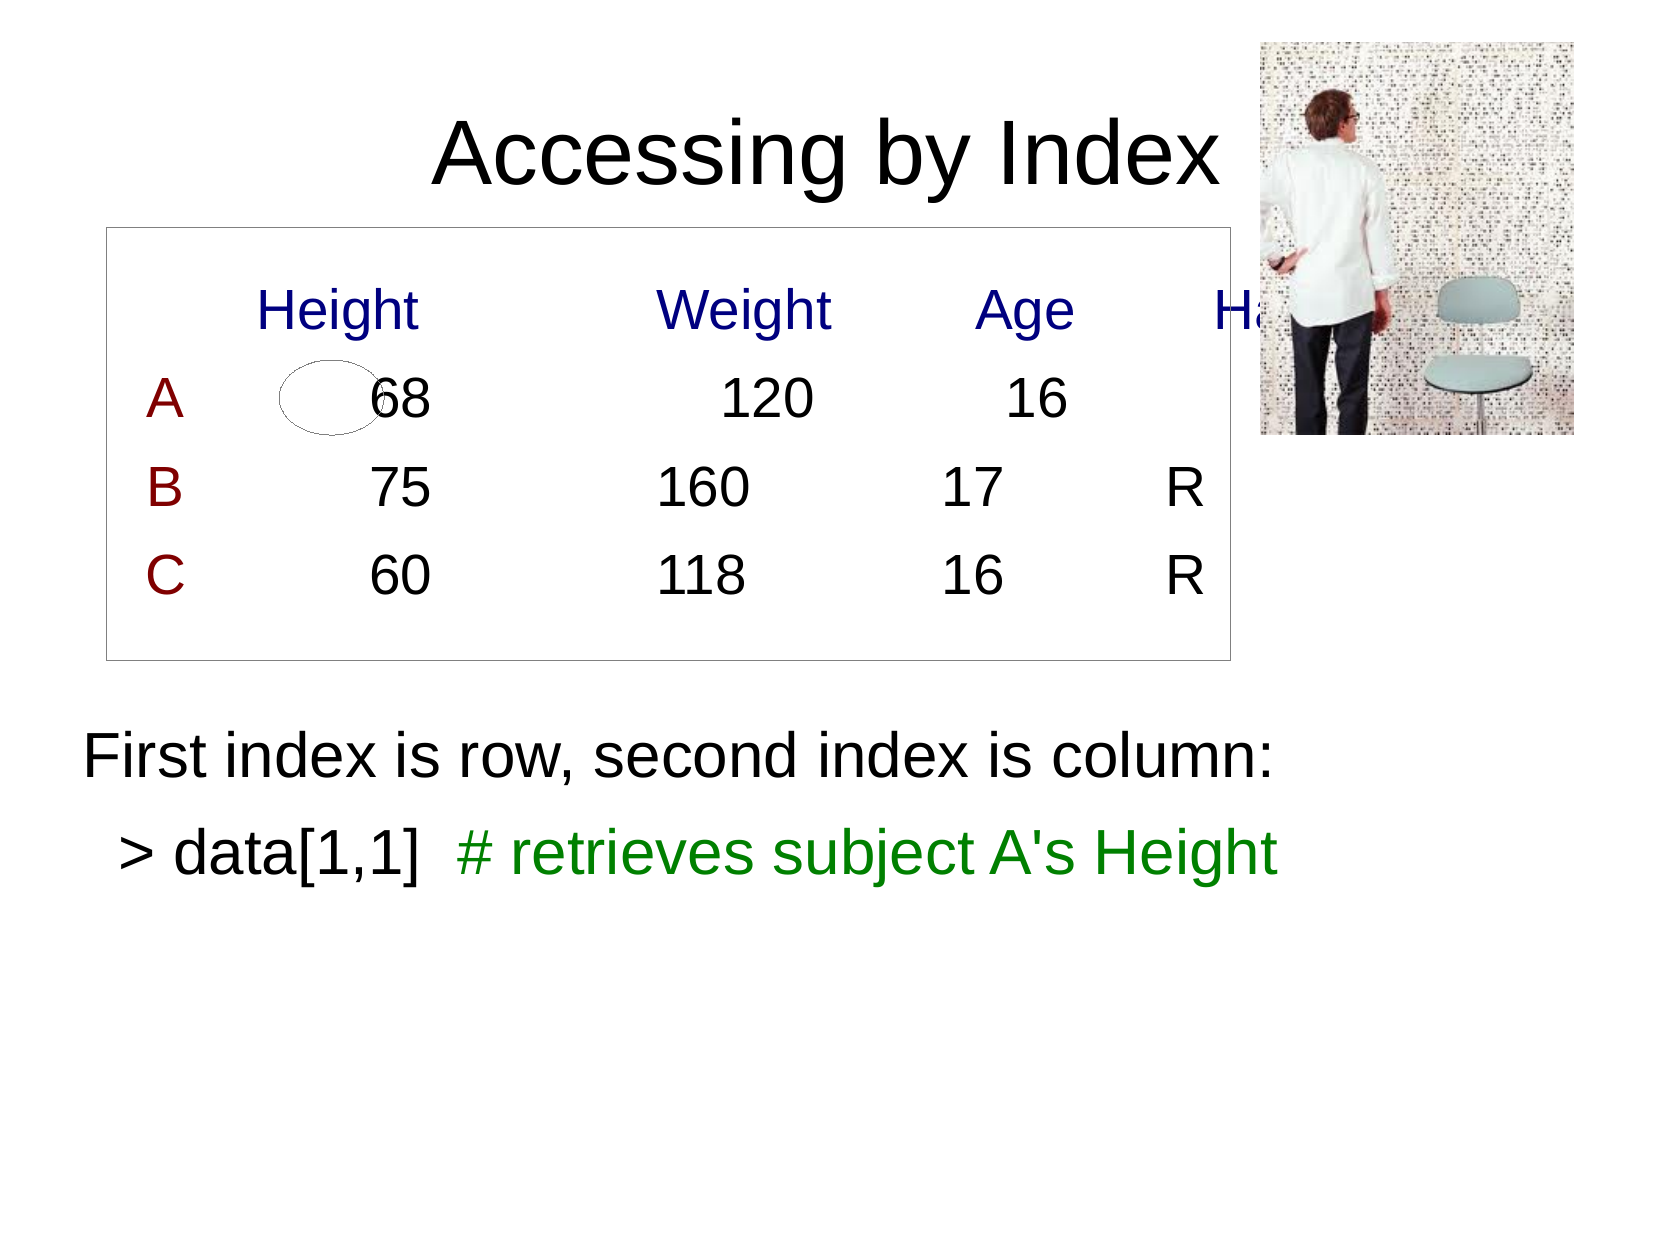

# Accessing by Index
 Height			 		Weight			 	Age		 Hand
 		A			 	 68 			 			 	120	 	 16					 			 L
 	B		 	 75		 	 	160	 	 17				 	 R
 C		 	 60		 	 	118	 	 16			 	 R
First index is row, second index is column:
 > data[1,1] # retrieves subject A's Height